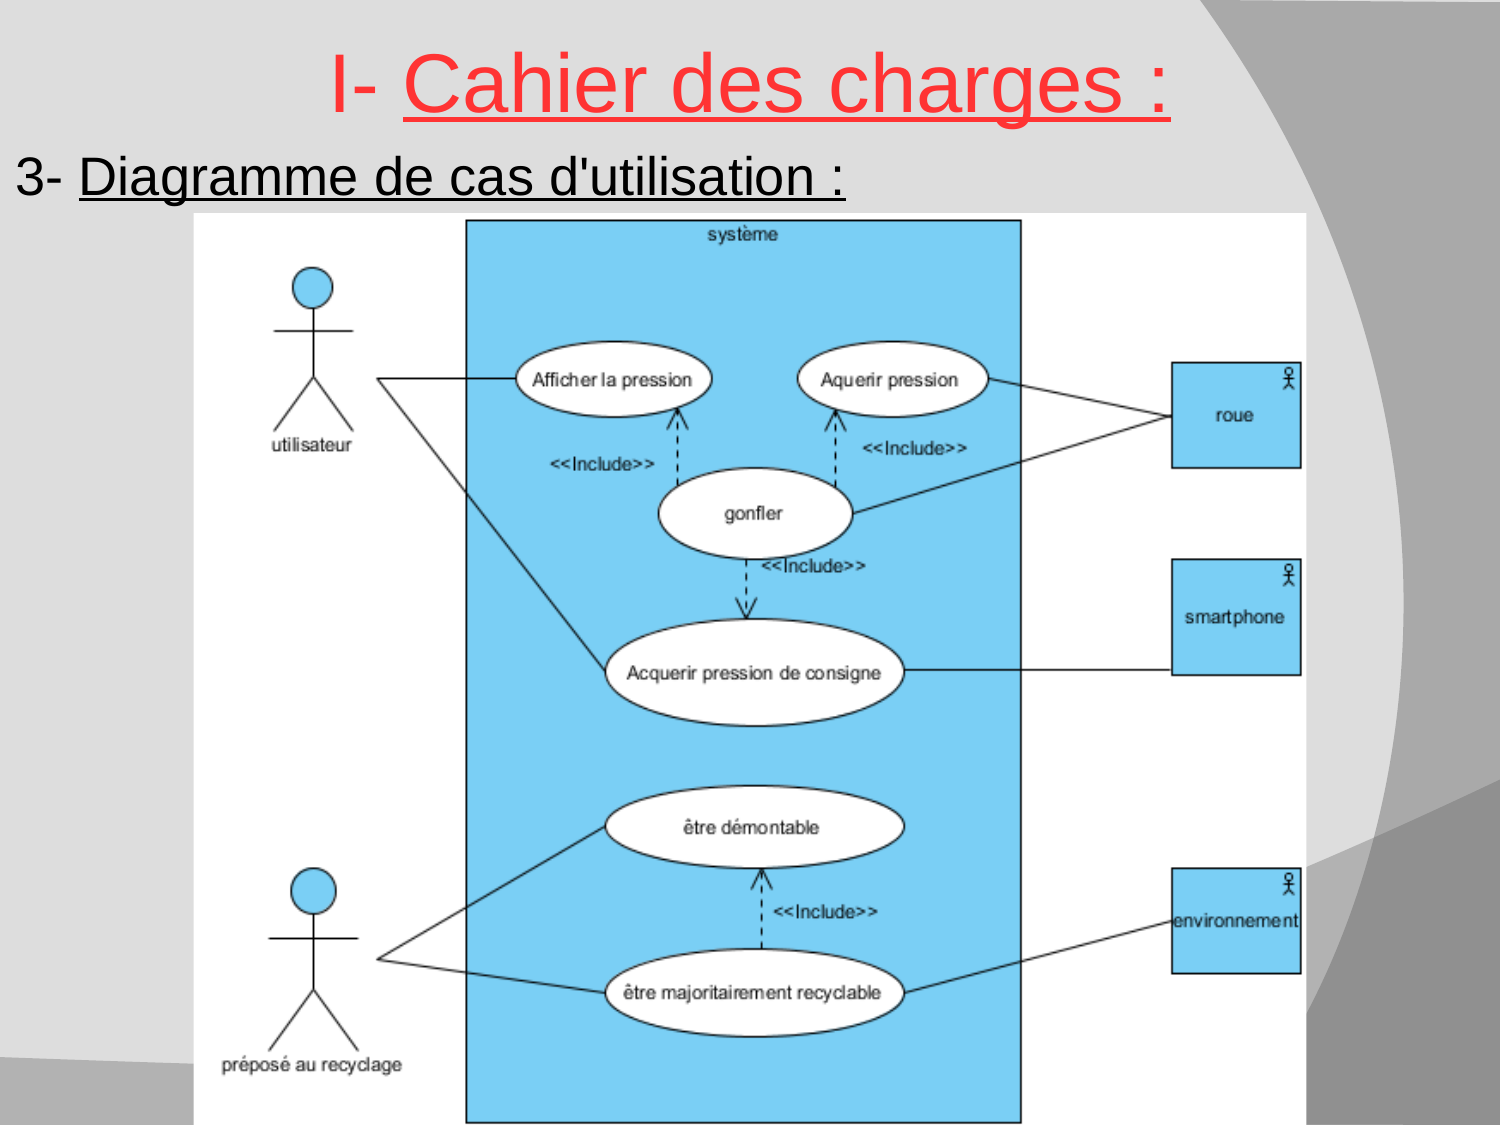

I- Cahier des charges :
3- Diagramme de cas d'utilisation :